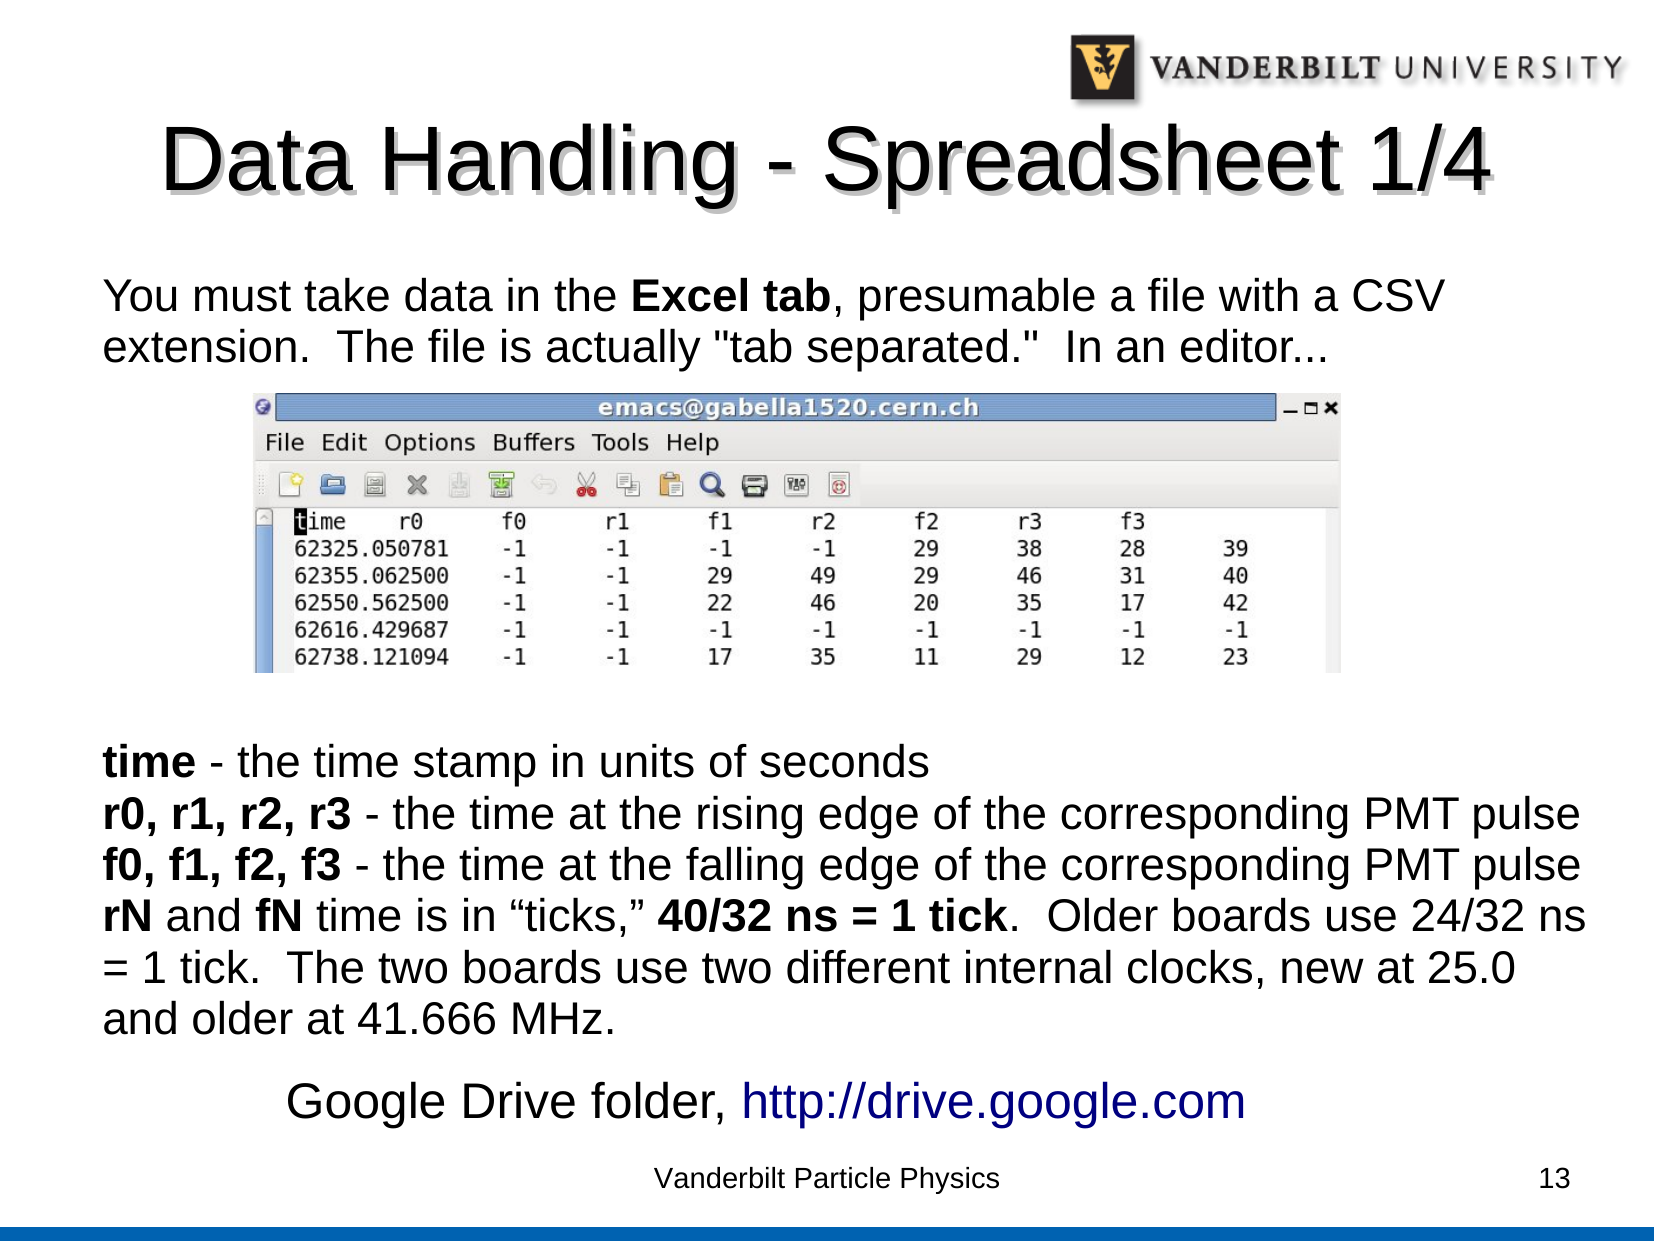

# Data Handling - Spreadsheet 1/4
You must take data in the Excel tab, presumable a file with a CSV extension. The file is actually "tab separated." In an editor...
time - the time stamp in units of seconds
r0, r1, r2, r3 - the time at the rising edge of the corresponding PMT pulse
f0, f1, f2, f3 - the time at the falling edge of the corresponding PMT pulse
rN and fN time is in “ticks,” 40/32 ns = 1 tick. Older boards use 24/32 ns = 1 tick. The two boards use two different internal clocks, new at 25.0 and older at 41.666 MHz.
Google Drive folder, http://drive.google.com
Vanderbilt Particle Physics
13